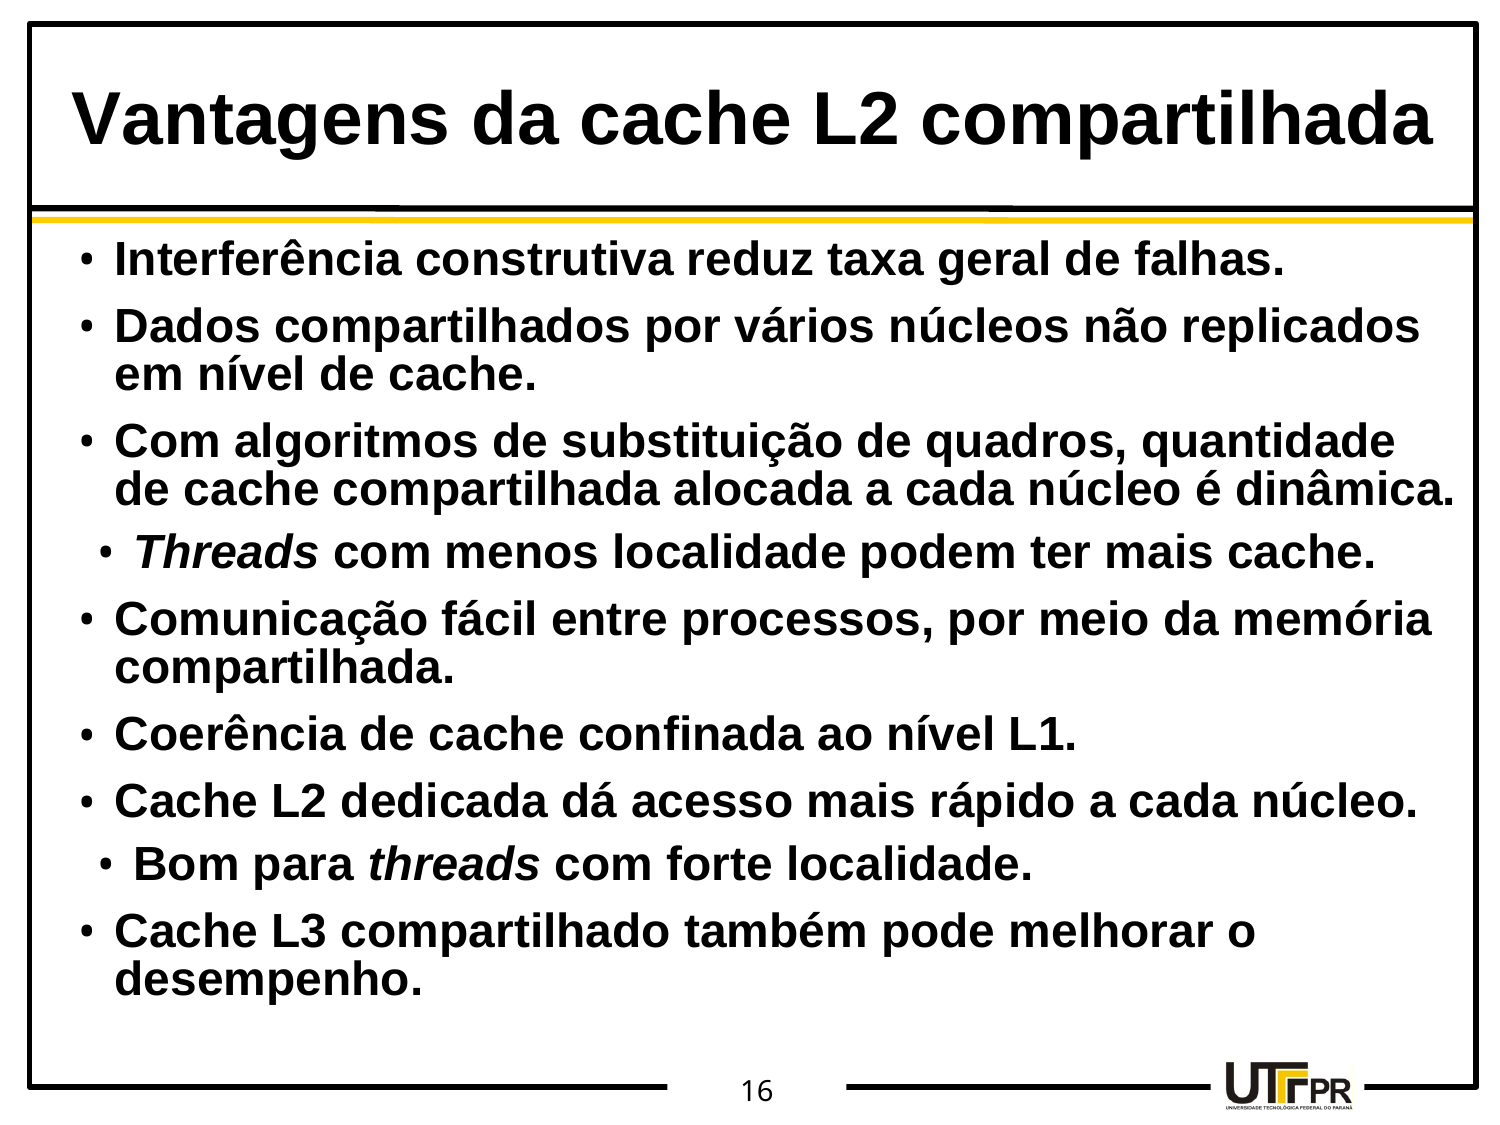

# Vantagens da cache L2 compartilhada
Interferência construtiva reduz taxa geral de falhas.
Dados compartilhados por vários núcleos não replicados em nível de cache.
Com algoritmos de substituição de quadros, quantidade de cache compartilhada alocada a cada núcleo é dinâmica.
Threads com menos localidade podem ter mais cache.
Comunicação fácil entre processos, por meio da memória compartilhada.
Coerência de cache confinada ao nível L1.
Cache L2 dedicada dá acesso mais rápido a cada núcleo.
Bom para threads com forte localidade.
Cache L3 compartilhado também pode melhorar o desempenho.